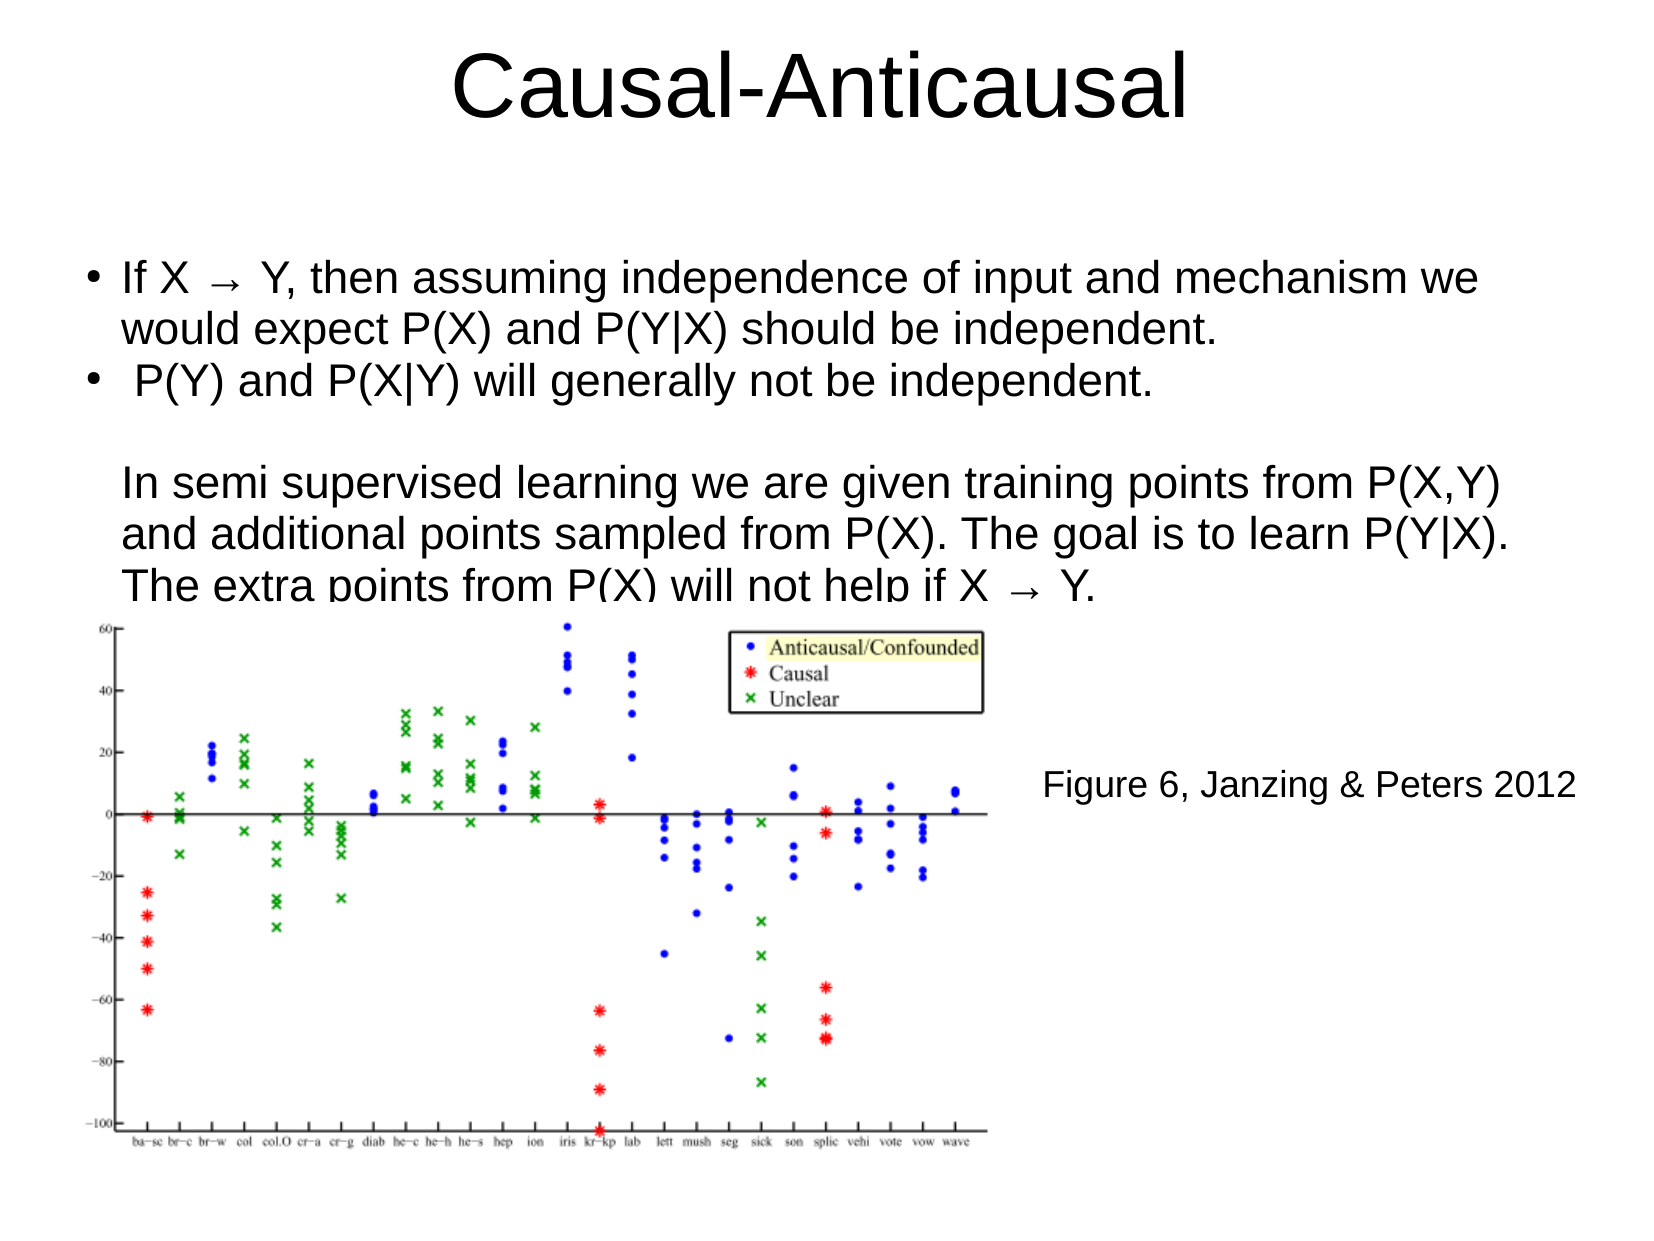

# Causal-Anticausal
If X → Y, then assuming independence of input and mechanism we would expect P(X) and P(Y|X) should be independent.
 P(Y) and P(X|Y) will generally not be independent.
In semi supervised learning we are given training points from P(X,Y) and additional points sampled from P(X). The goal is to learn P(Y|X). The extra points from P(X) will not help if X → Y.
Figure 6, Janzing & Peters 2012